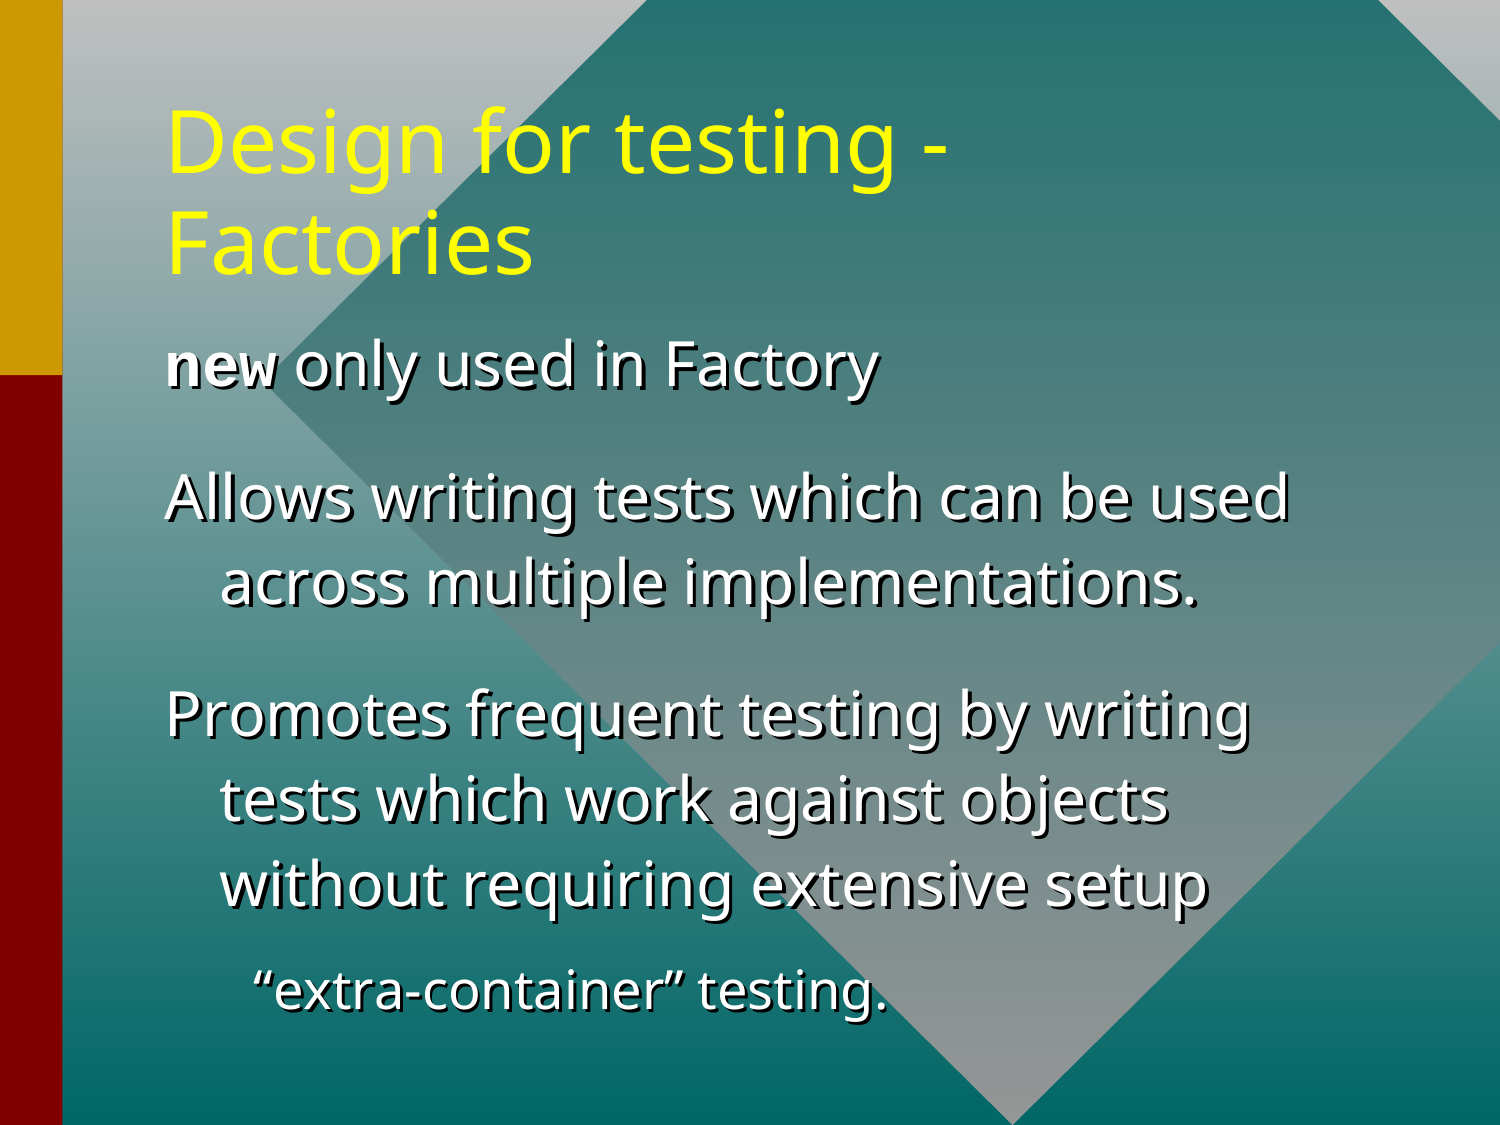

# Design for testing - Factories
new only used in Factory
Allows writing tests which can be used across multiple implementations.
Promotes frequent testing by writing tests which work against objects without requiring extensive setup
 “extra-container” testing.